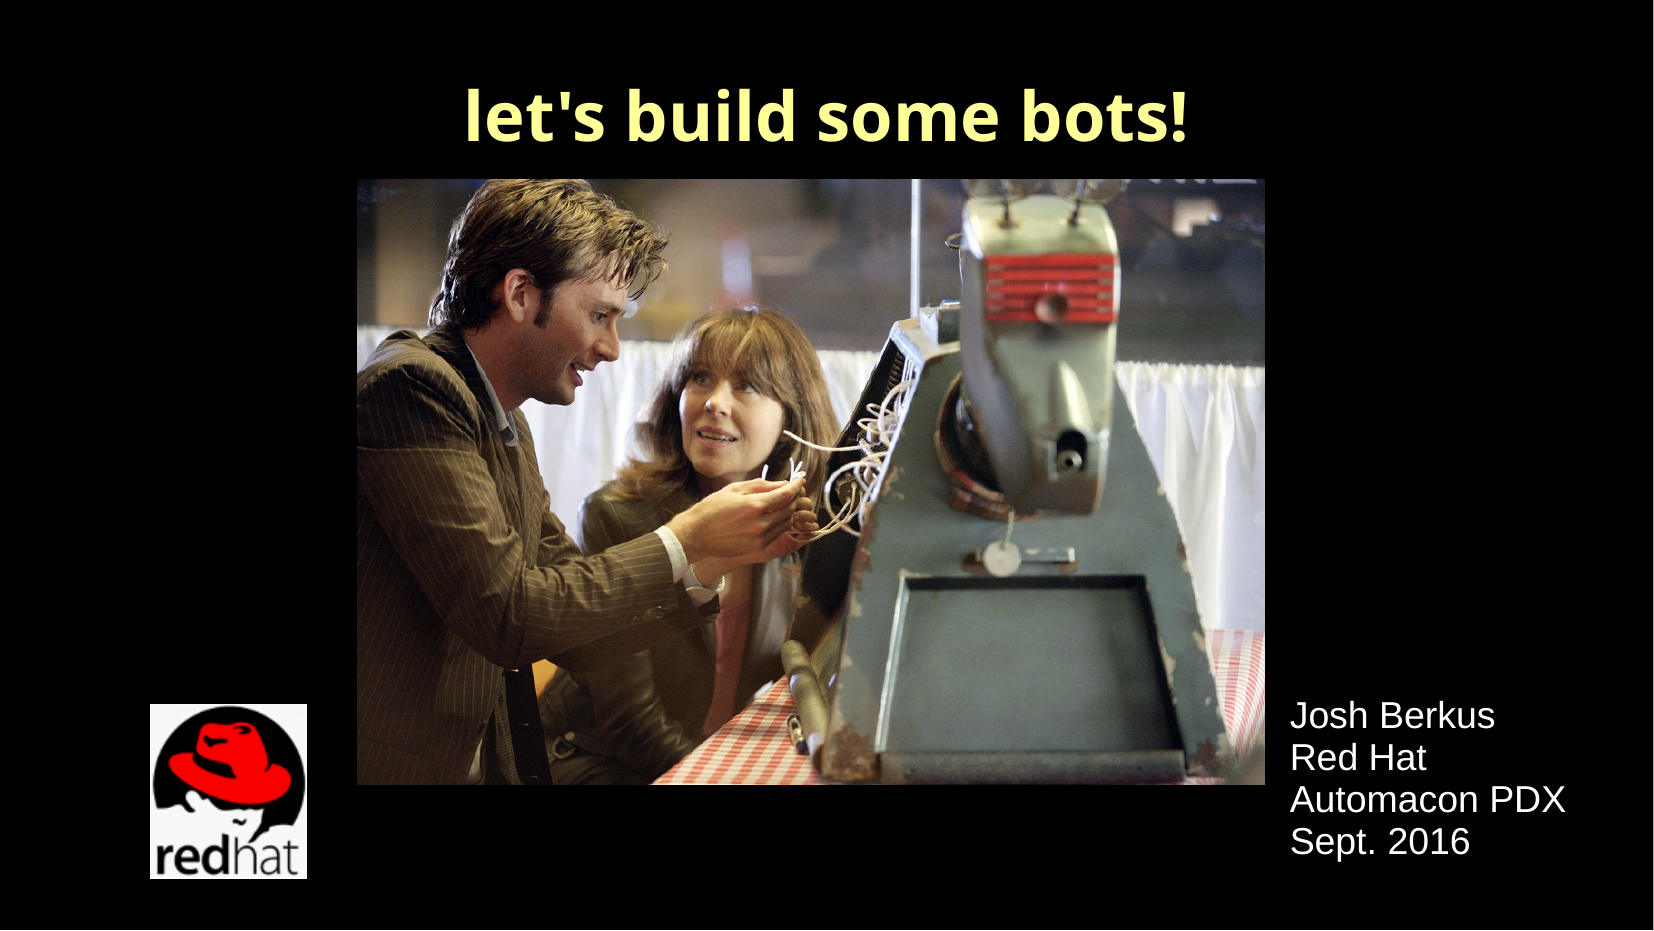

# let's build some bots!
Josh Berkus
Red Hat
Automacon PDX
Sept. 2016